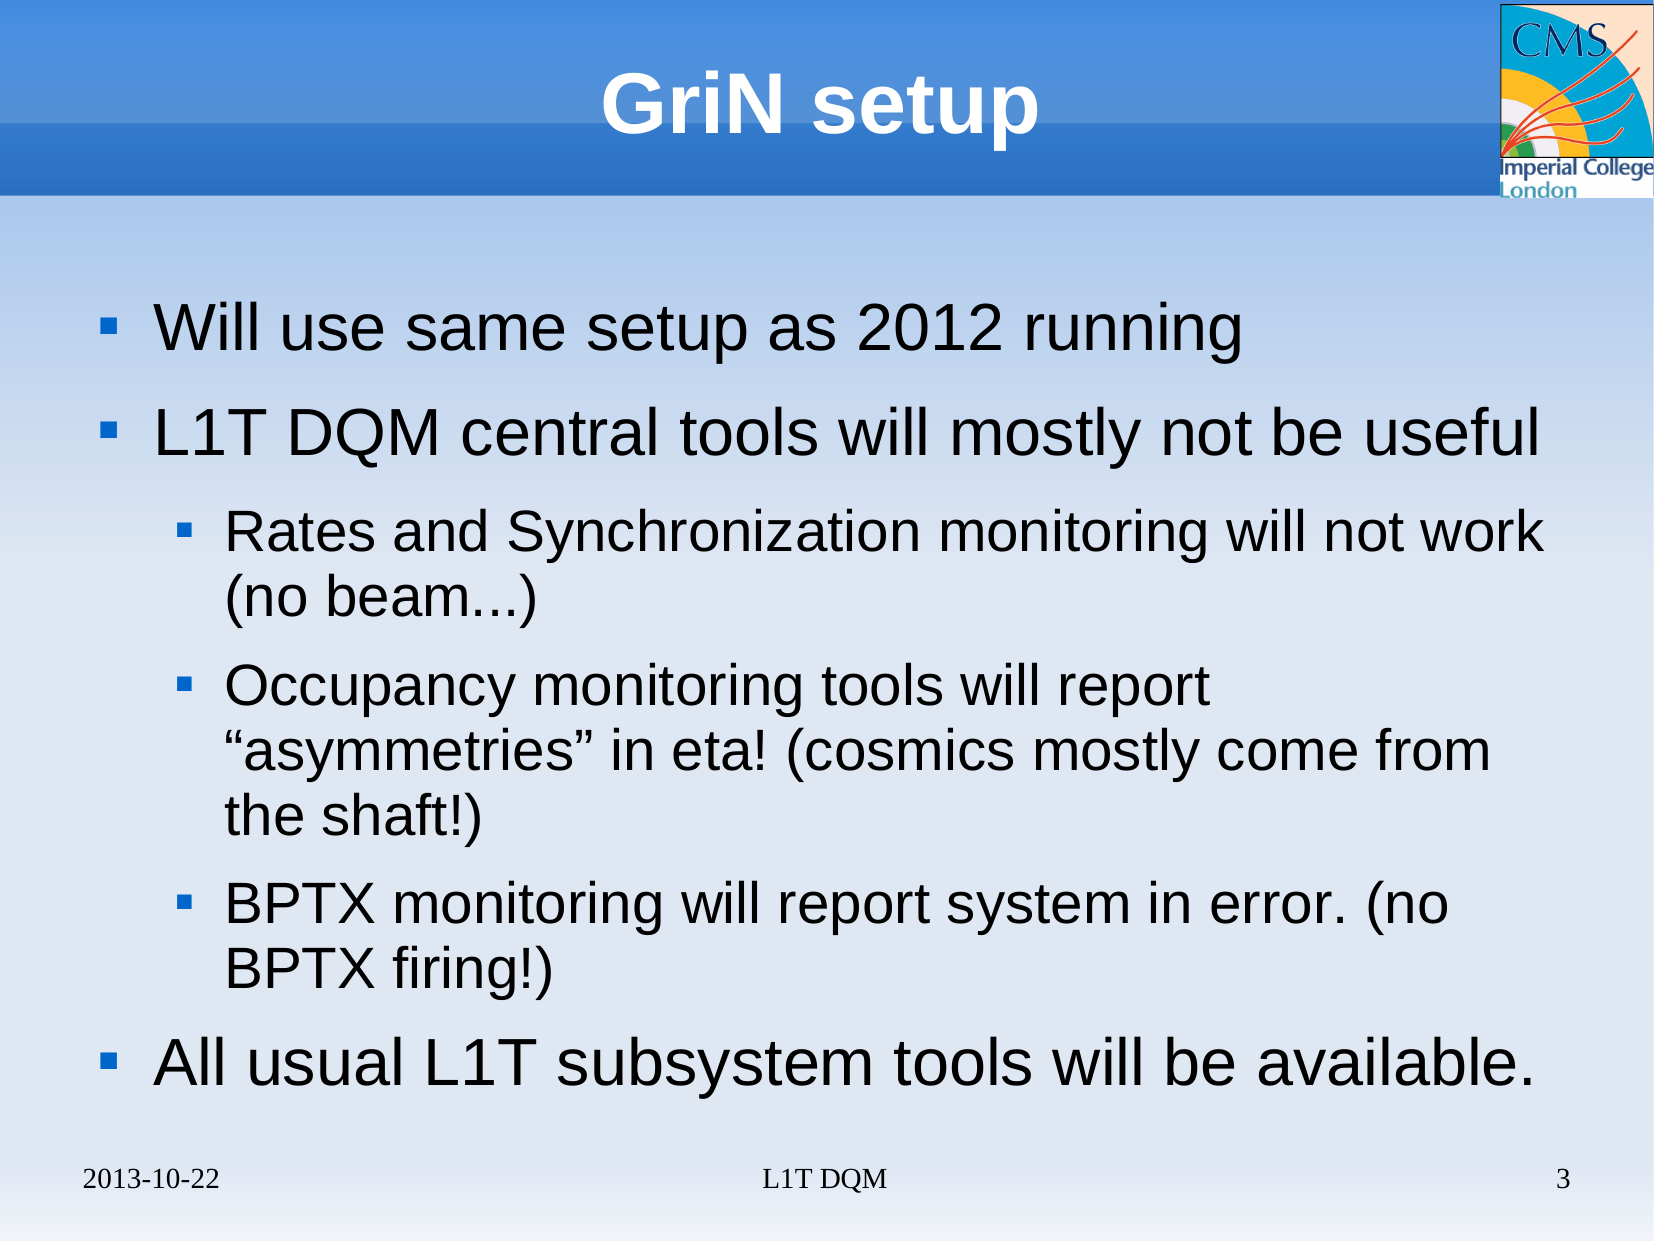

# GriN setup
Will use same setup as 2012 running
L1T DQM central tools will mostly not be useful
Rates and Synchronization monitoring will not work (no beam...)
Occupancy monitoring tools will report “asymmetries” in eta! (cosmics mostly come from the shaft!)
BPTX monitoring will report system in error. (no BPTX firing!)
All usual L1T subsystem tools will be available.
2013-10-22
L1T DQM
3